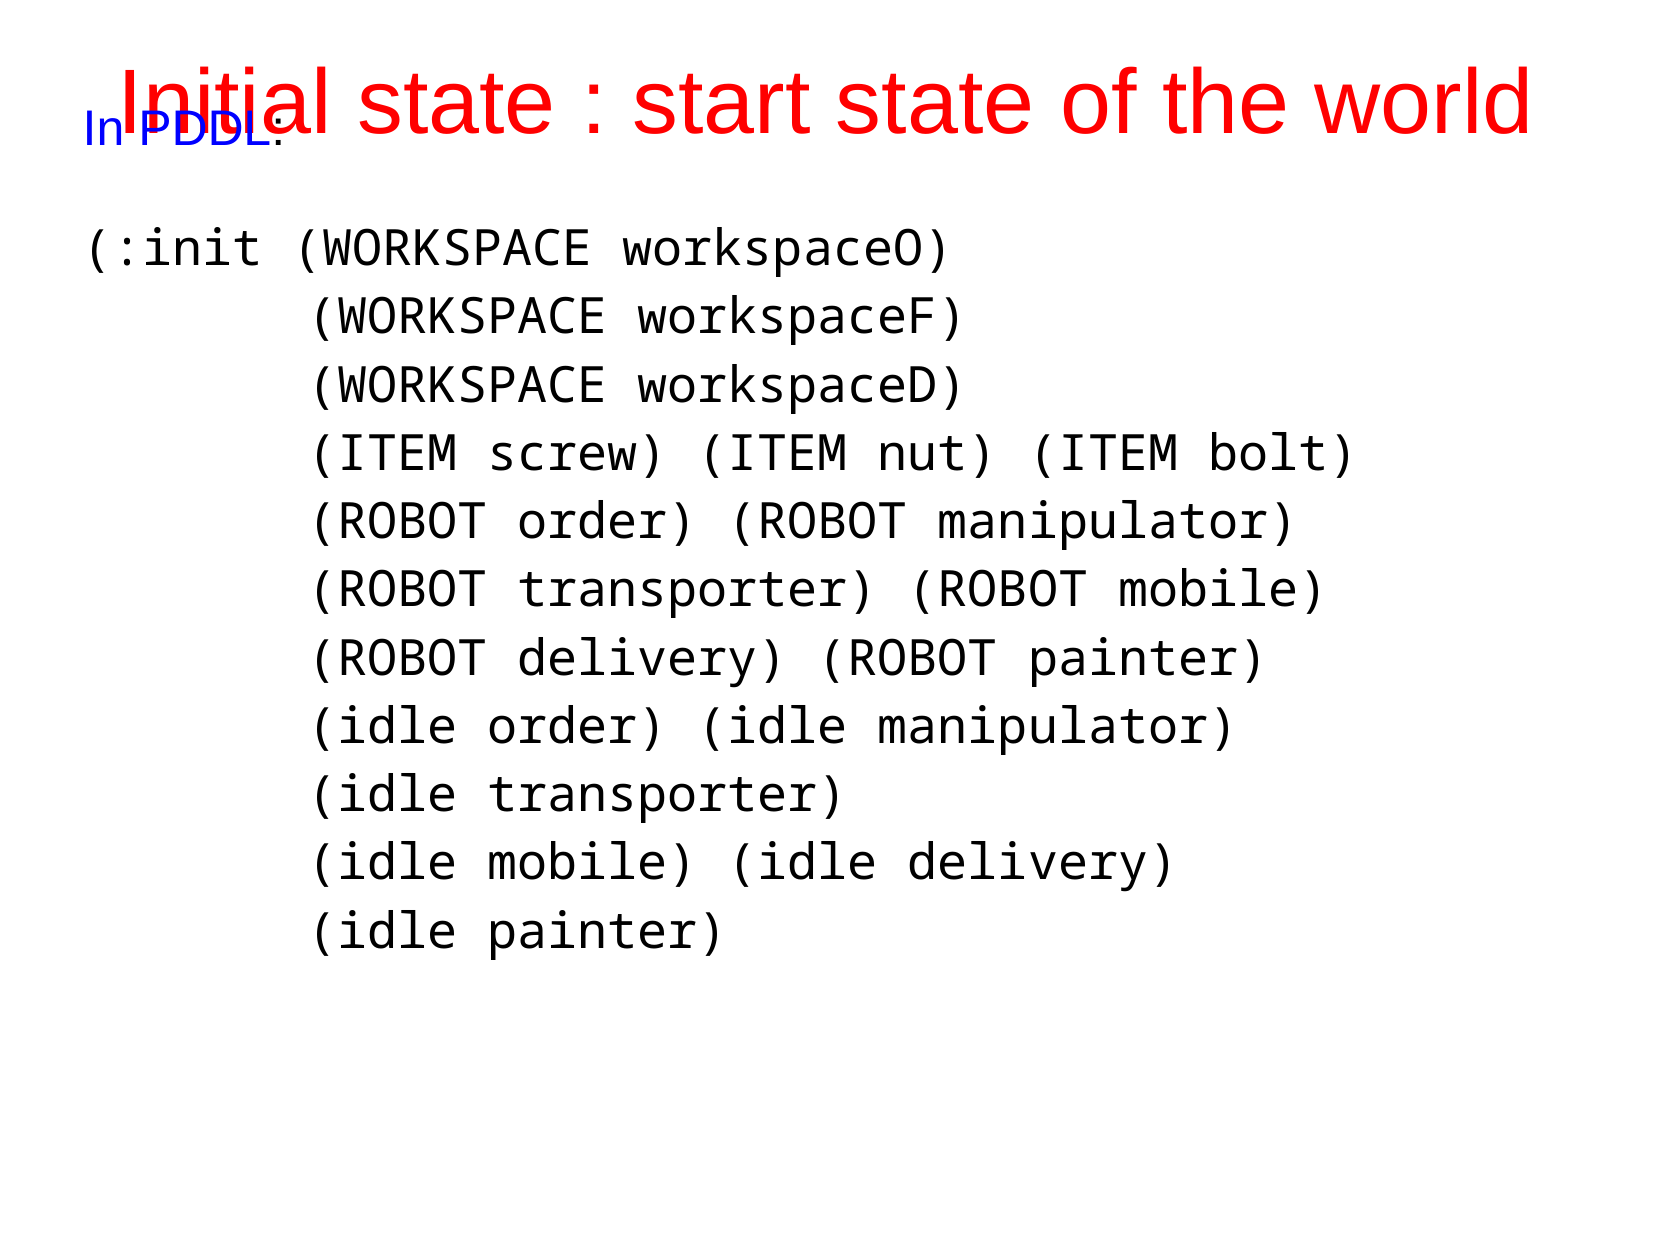

# Initial state : start state of the world
In PDDL:
(:init (WORKSPACE workspaceO)
			(WORKSPACE workspaceF)
	 	(WORKSPACE workspaceD)
	 	(ITEM screw) (ITEM nut) (ITEM bolt)
	 	(ROBOT order) (ROBOT manipulator)
			(ROBOT transporter) (ROBOT mobile)
			(ROBOT delivery) (ROBOT painter)
	 	(idle order) (idle manipulator)
			(idle transporter)
	 	(idle mobile) (idle delivery)
			(idle painter)